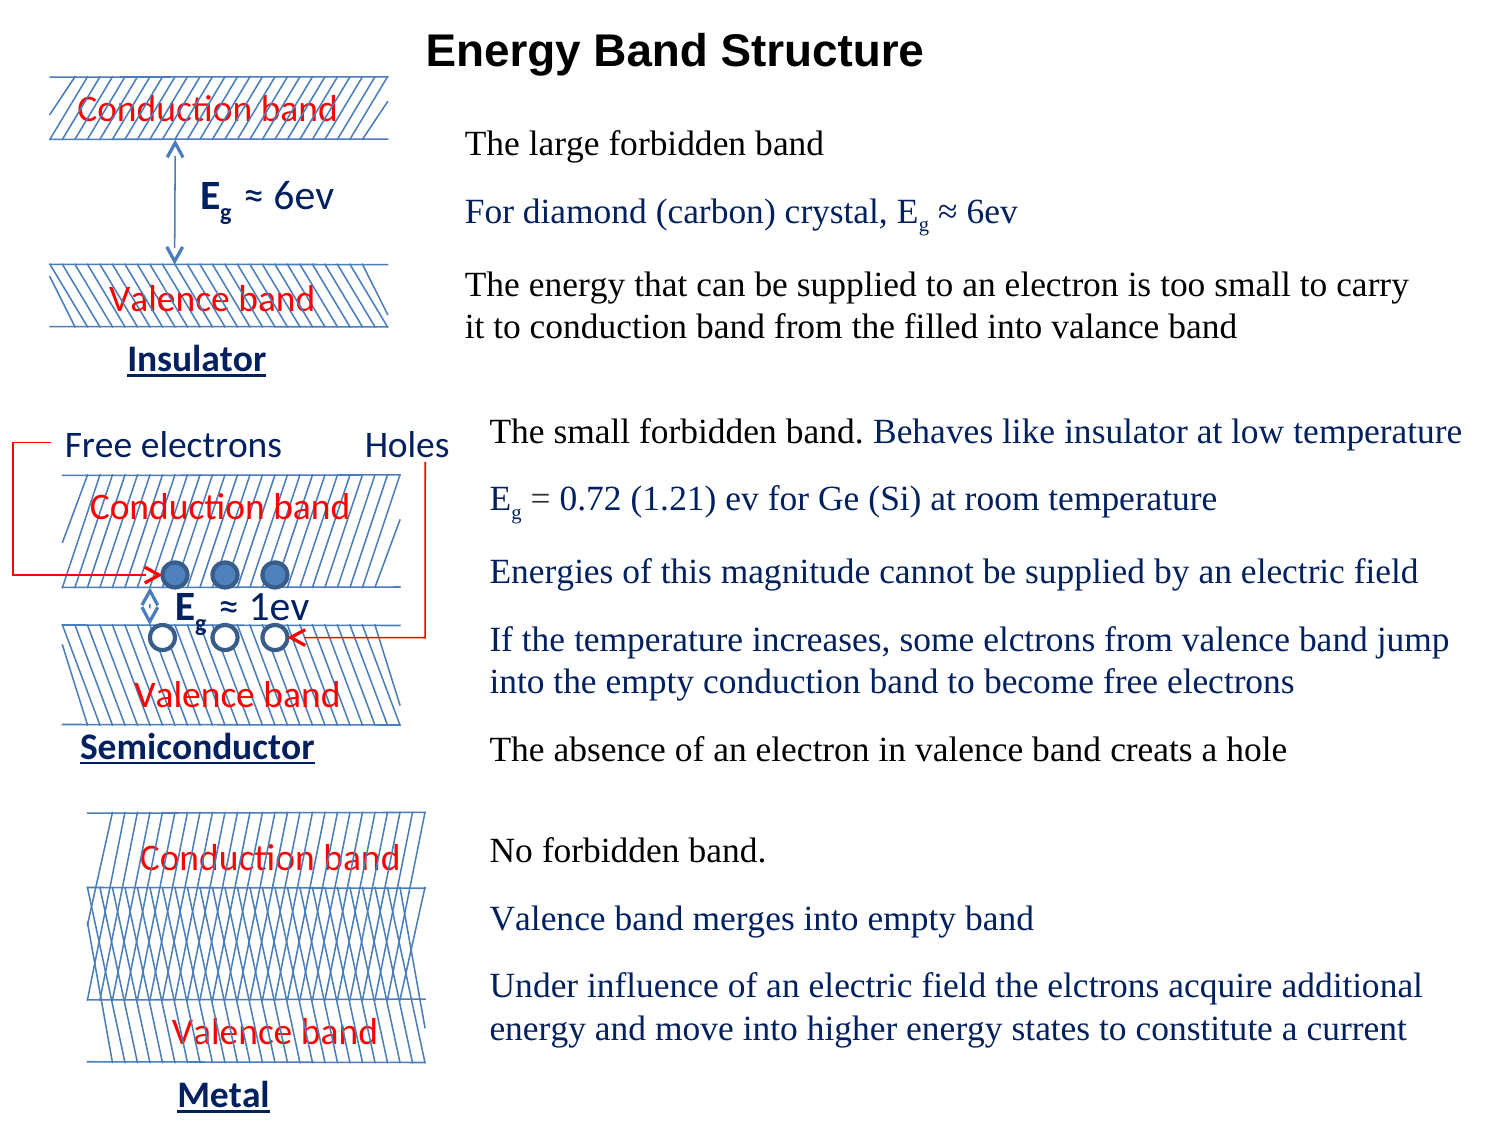

Energy Band Structure
Conduction band
The large forbidden band
For diamond (carbon) crystal, Eg ≈ 6ev
The energy that can be supplied to an electron is too small to carry it to conduction band from the filled into valance band
Eg ≈ 6ev
Valence band
Insulator
The small forbidden band. Behaves like insulator at low temperature
Eg = 0.72 (1.21) ev for Ge (Si) at room temperature
Energies of this magnitude cannot be supplied by an electric field
If the temperature increases, some elctrons from valence band jump into the empty conduction band to become free electrons
The absence of an electron in valence band creats a hole
Free electrons
Holes
Conduction band
Eg ≈ 1ev
Valence band
Semiconductor
No forbidden band.
Valence band merges into empty band
Under influence of an electric field the elctrons acquire additional energy and move into higher energy states to constitute a current
Conduction band
Valence band
Metal